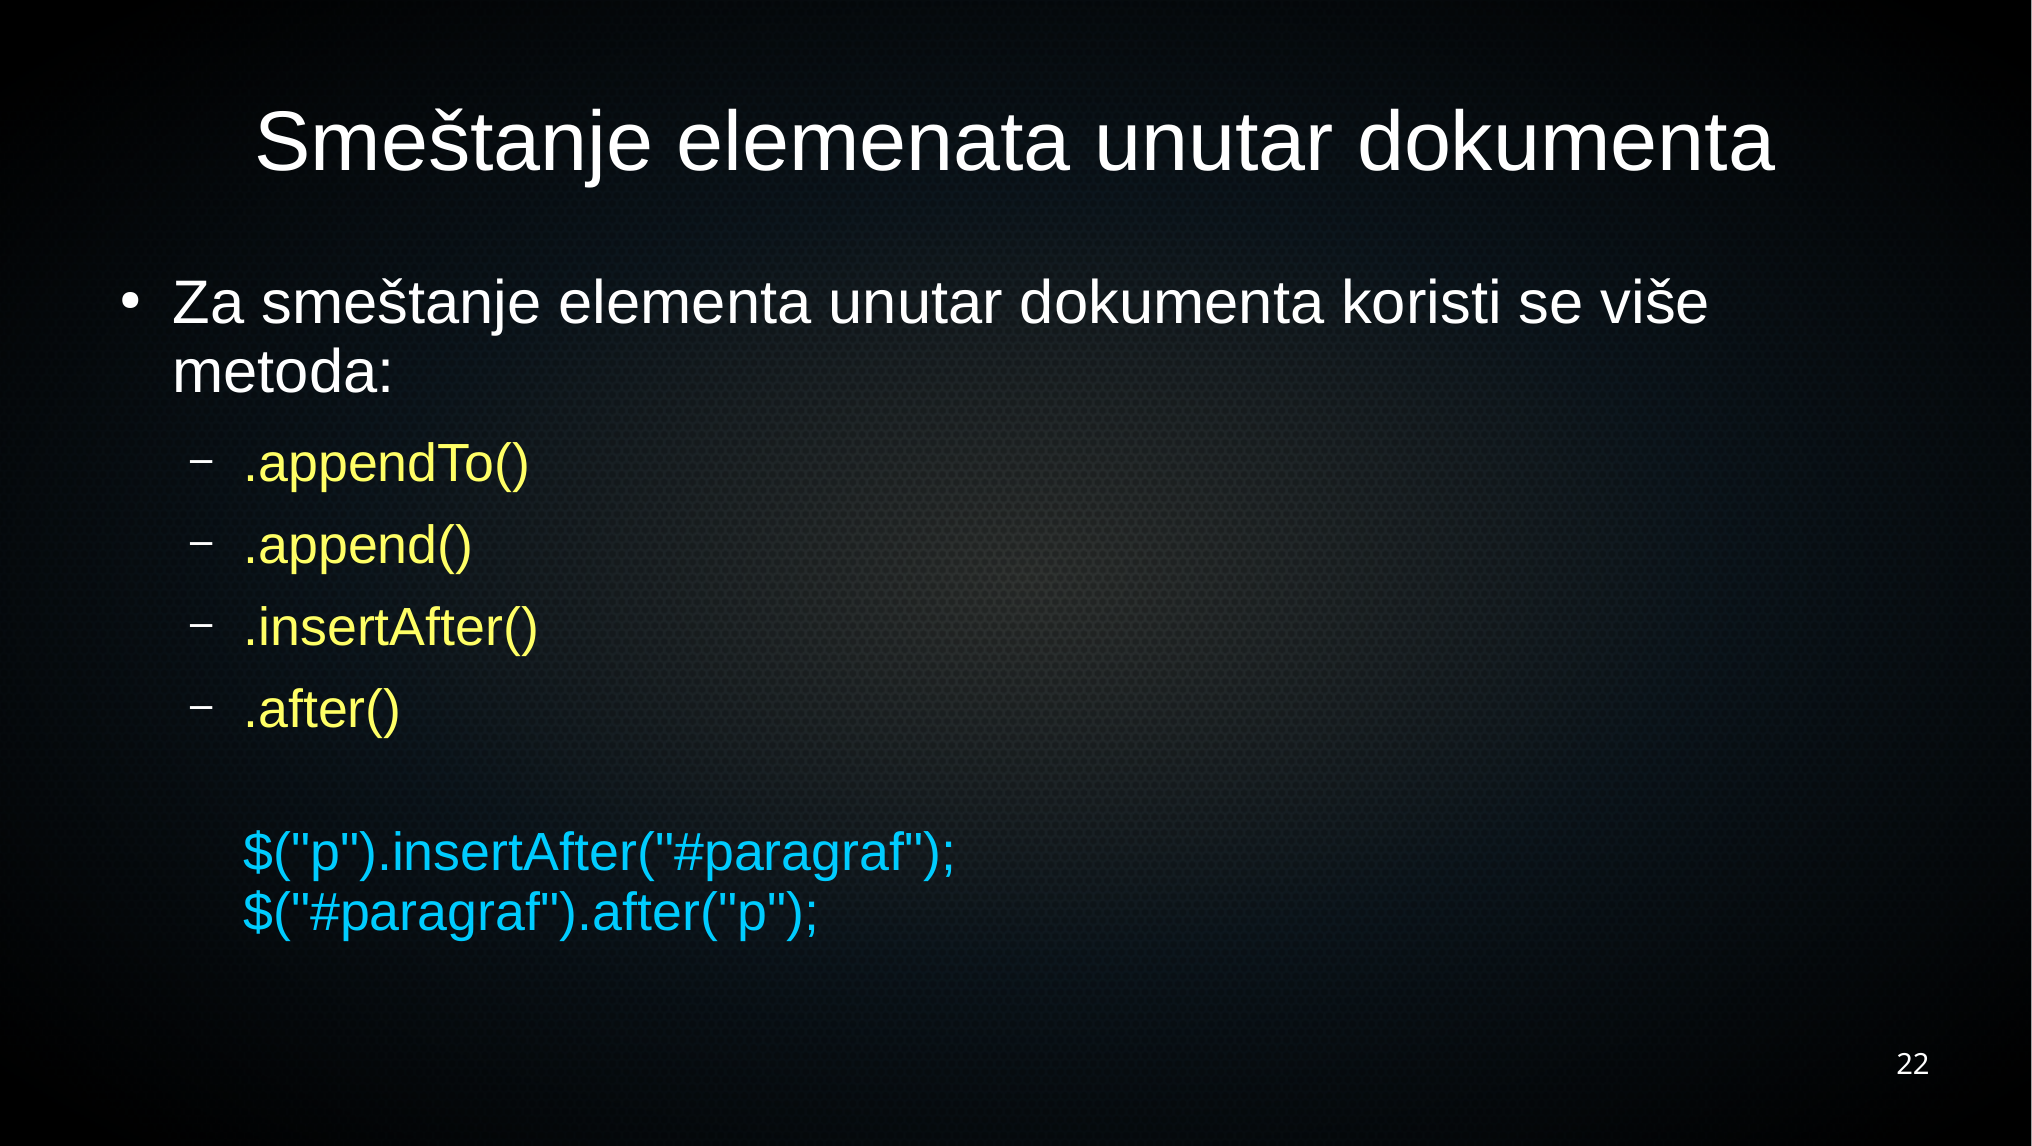

# Smeštanje elemenata unutar dokumenta
Za smeštanje elementa unutar dokumenta koristi se više metoda:
.appendTo()
.append()
.insertAfter()
.after()
$("p").insertAfter("#paragraf");
$("#paragraf").after("p");
22